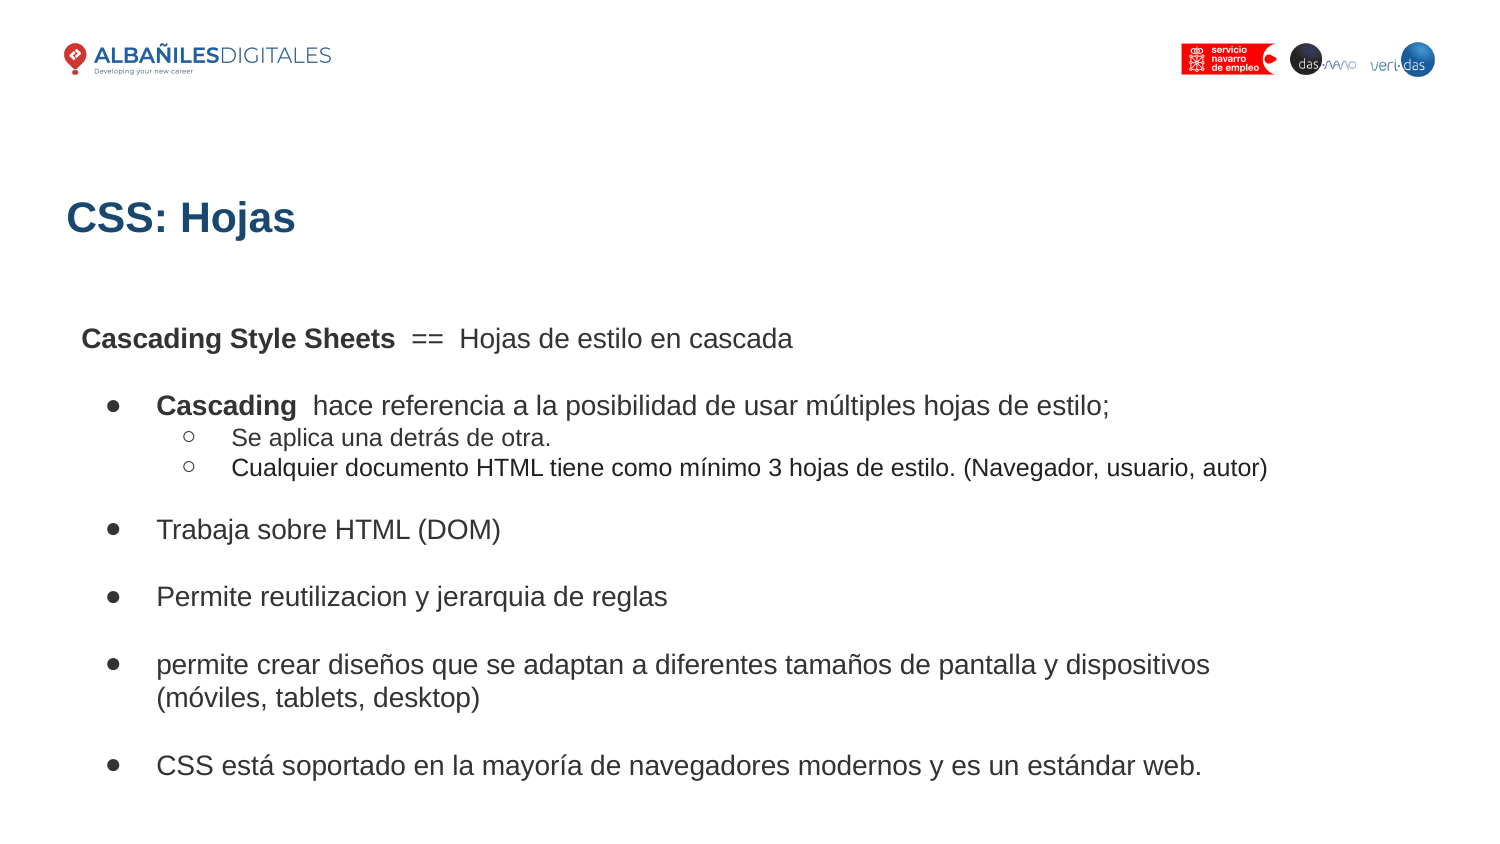

CSS: Hojas
Cascading Style Sheets == Hojas de estilo en cascada
Cascading hace referencia a la posibilidad de usar múltiples hojas de estilo;
Se aplica una detrás de otra.
Cualquier documento HTML tiene como mínimo 3 hojas de estilo. (Navegador, usuario, autor)
Trabaja sobre HTML (DOM)
Permite reutilizacion y jerarquia de reglas
permite crear diseños que se adaptan a diferentes tamaños de pantalla y dispositivos (móviles, tablets, desktop)
CSS está soportado en la mayoría de navegadores modernos y es un estándar web.